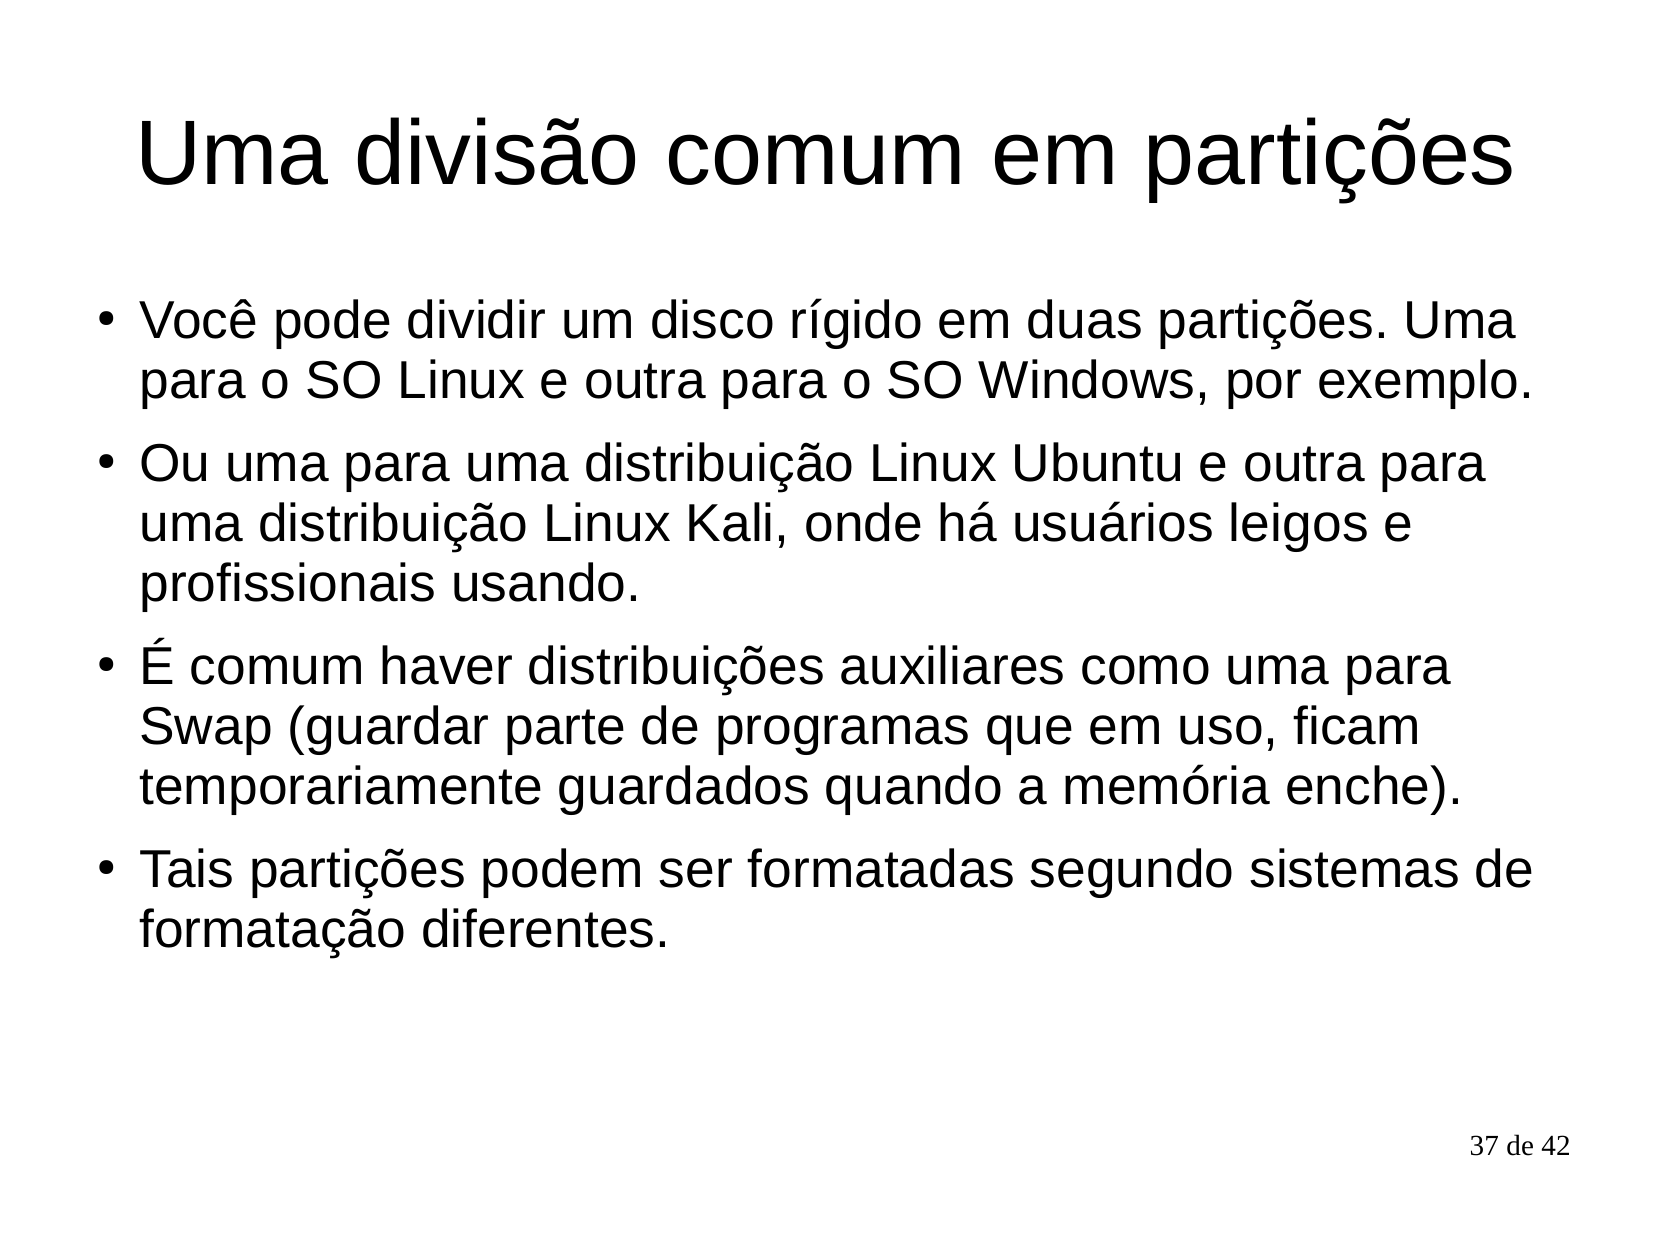

# Uma divisão comum em partições
Você pode dividir um disco rígido em duas partições. Uma para o SO Linux e outra para o SO Windows, por exemplo.
Ou uma para uma distribuição Linux Ubuntu e outra para uma distribuição Linux Kali, onde há usuários leigos e profissionais usando.
É comum haver distribuições auxiliares como uma para Swap (guardar parte de programas que em uso, ficam temporariamente guardados quando a memória enche).
Tais partições podem ser formatadas segundo sistemas de formatação diferentes.
37